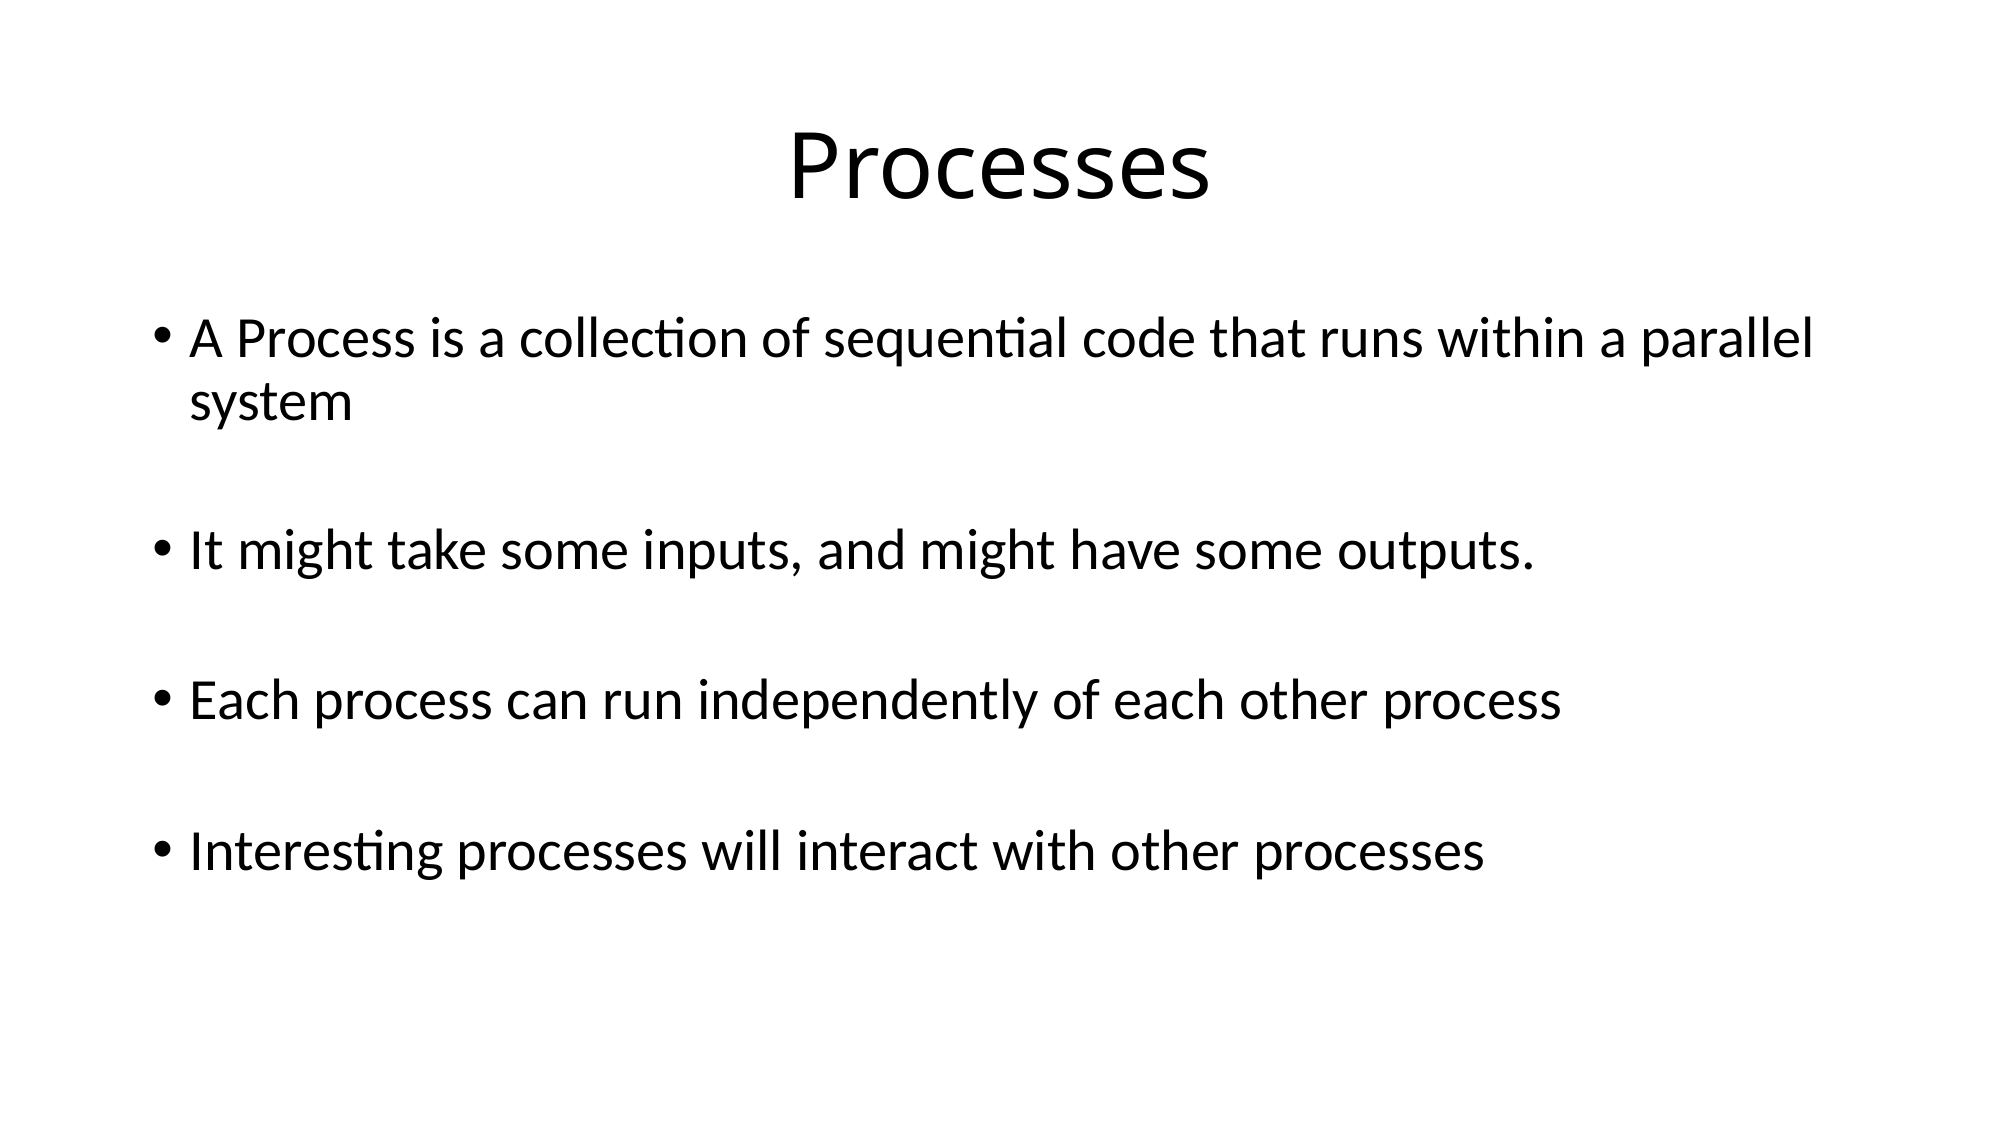

# Processes
A Process is a collection of sequential code that runs within a parallel system
It might take some inputs, and might have some outputs.
Each process can run independently of each other process
Interesting processes will interact with other processes